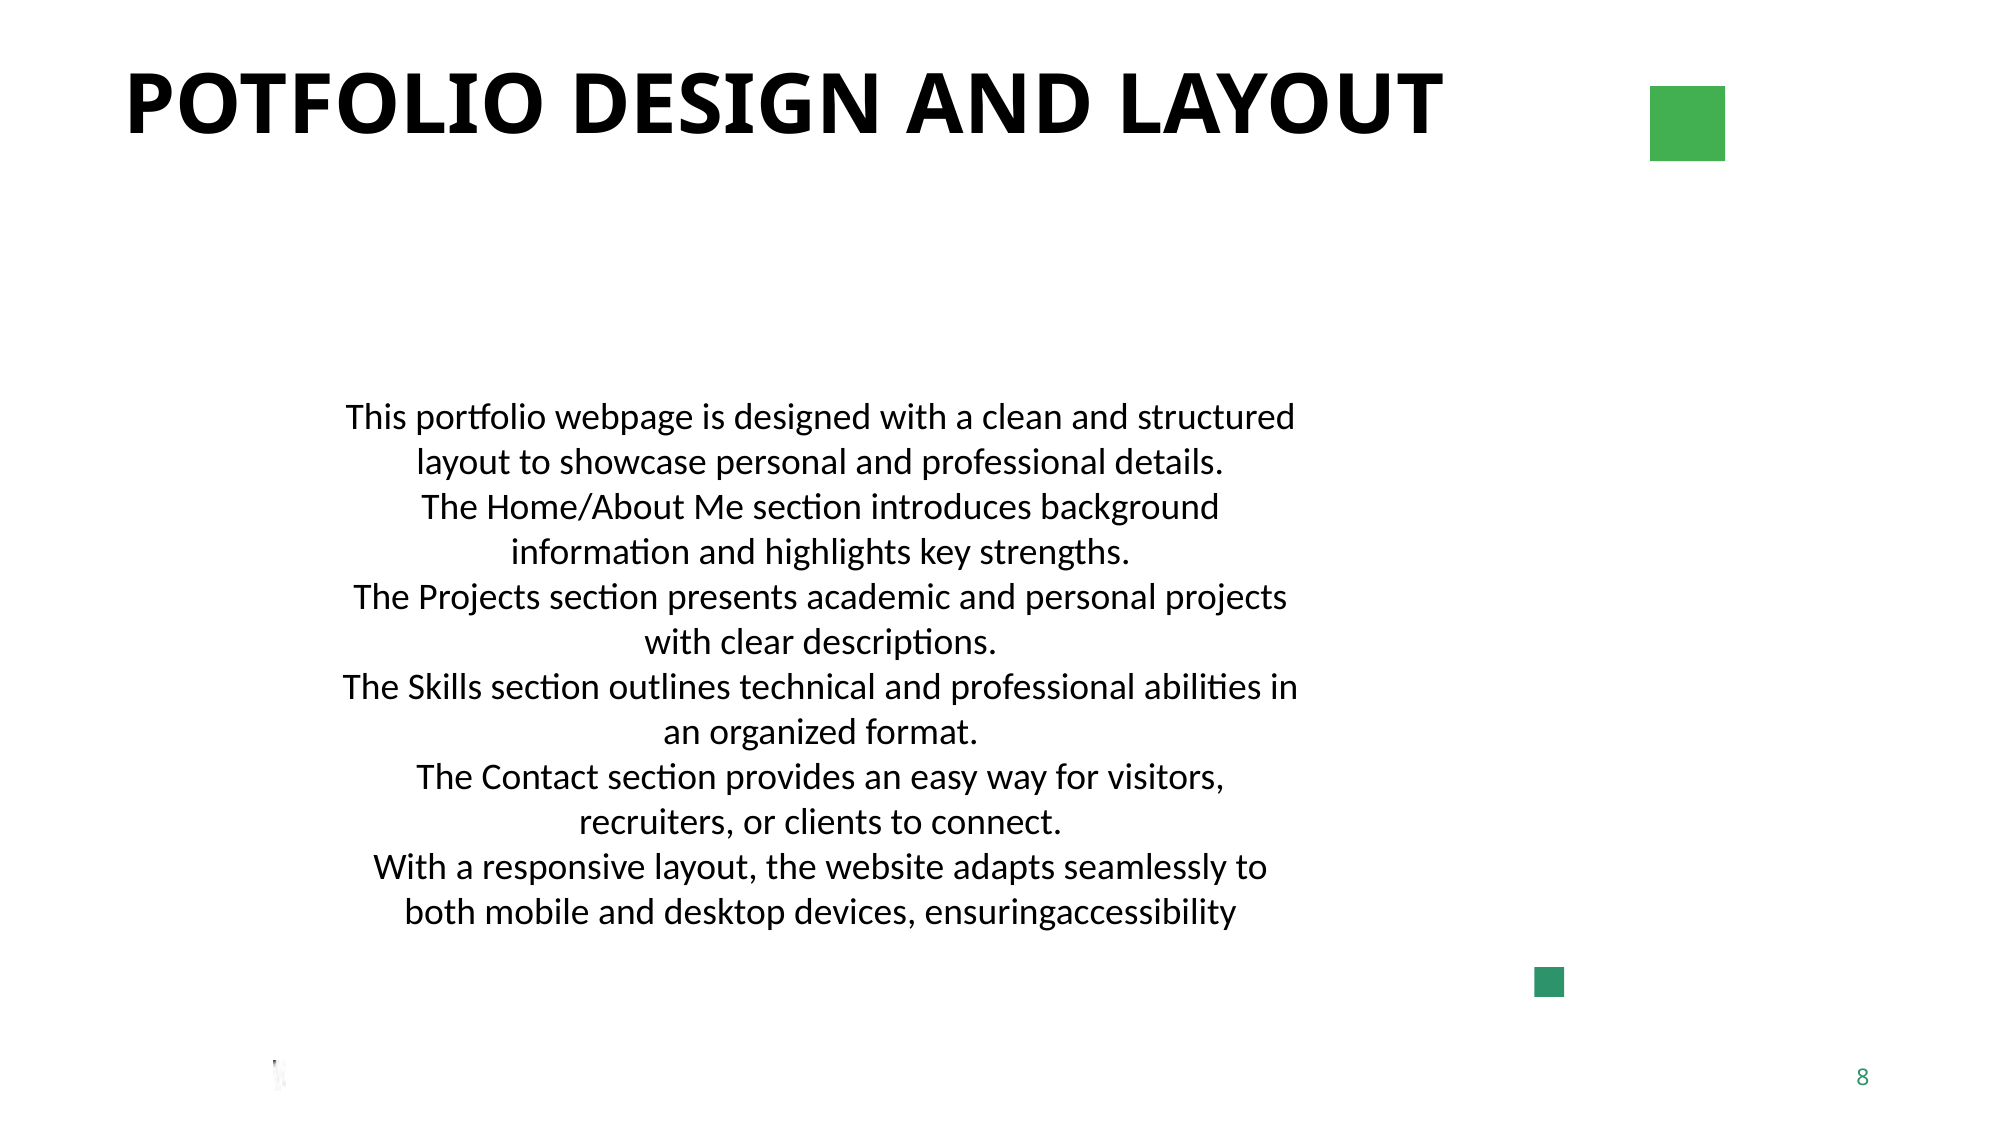

POTFOLIO DESIGN AND LAYOUT
This portfolio webpage is designed with a clean and structured layout to showcase personal and professional details.
The Home/About Me section introduces background information and highlights key strengths.
The Projects section presents academic and personal projects with clear descriptions.
The Skills section outlines technical and professional abilities in an organized format.
The Contact section provides an easy way for visitors, recruiters, or clients to connect.
With a responsive layout, the website adapts seamlessly to both mobile and desktop devices, ensuringaccessibility